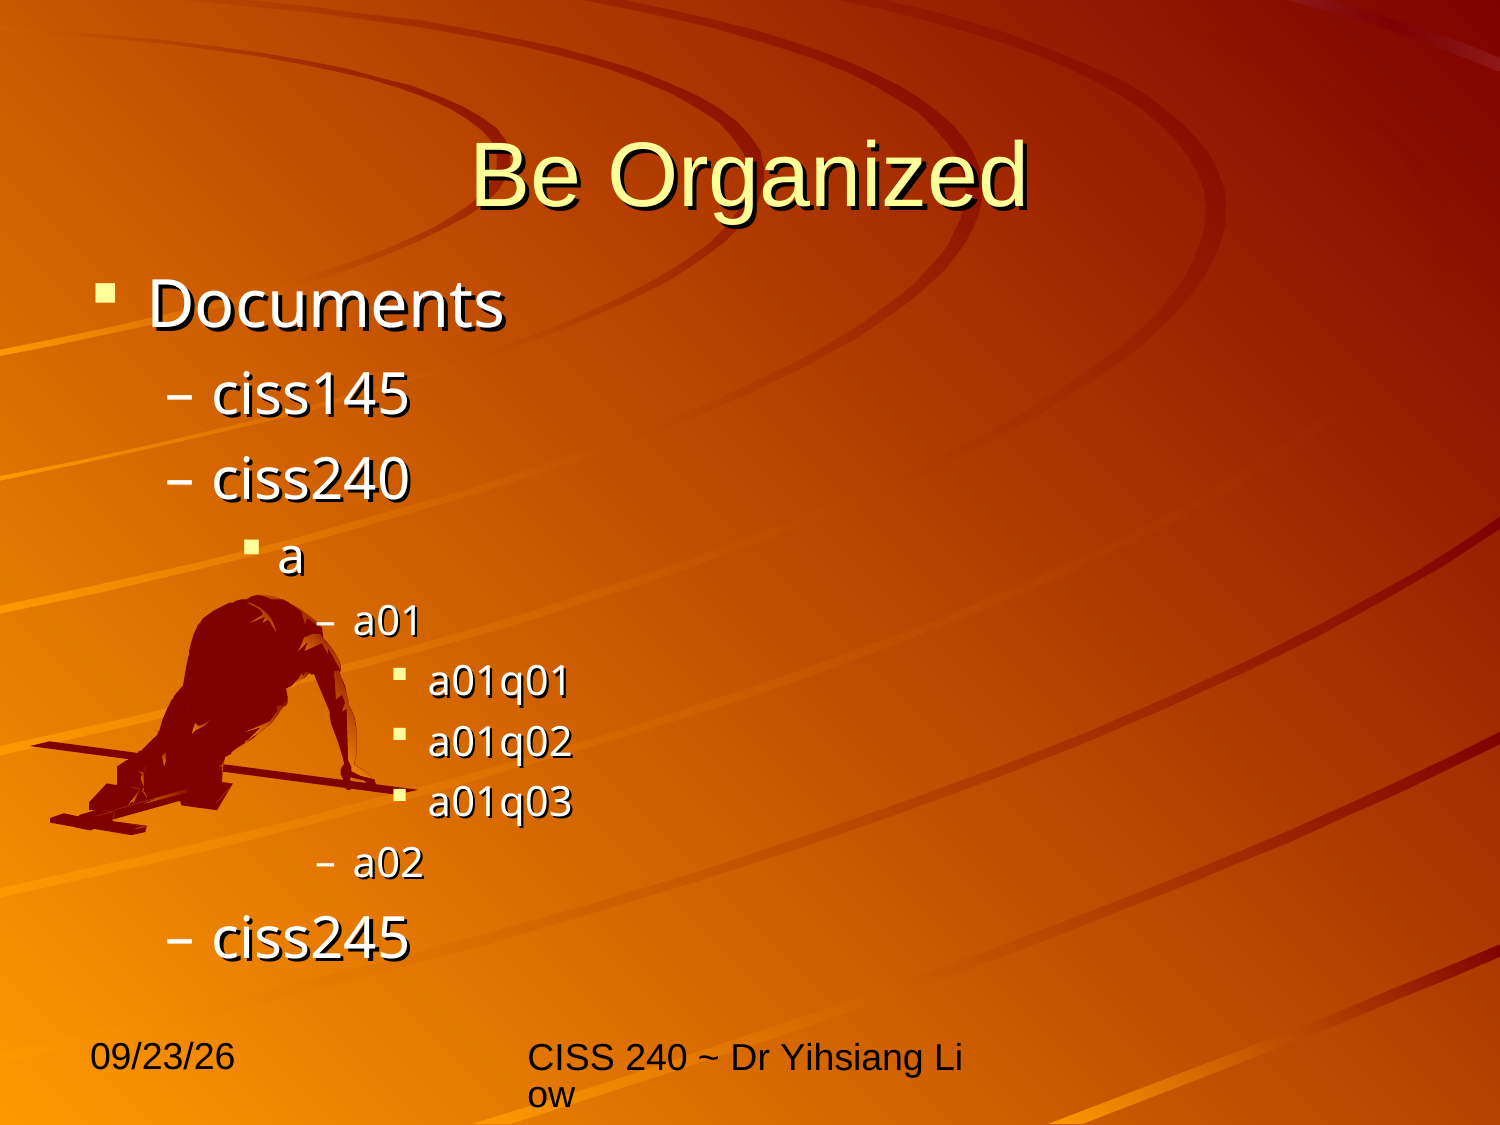

# Be Organized
Documents
ciss145
ciss240
a
a01
a01q01
a01q02
a01q03
a02
ciss245
CISS 240 ~ Dr Yihsiang Liow